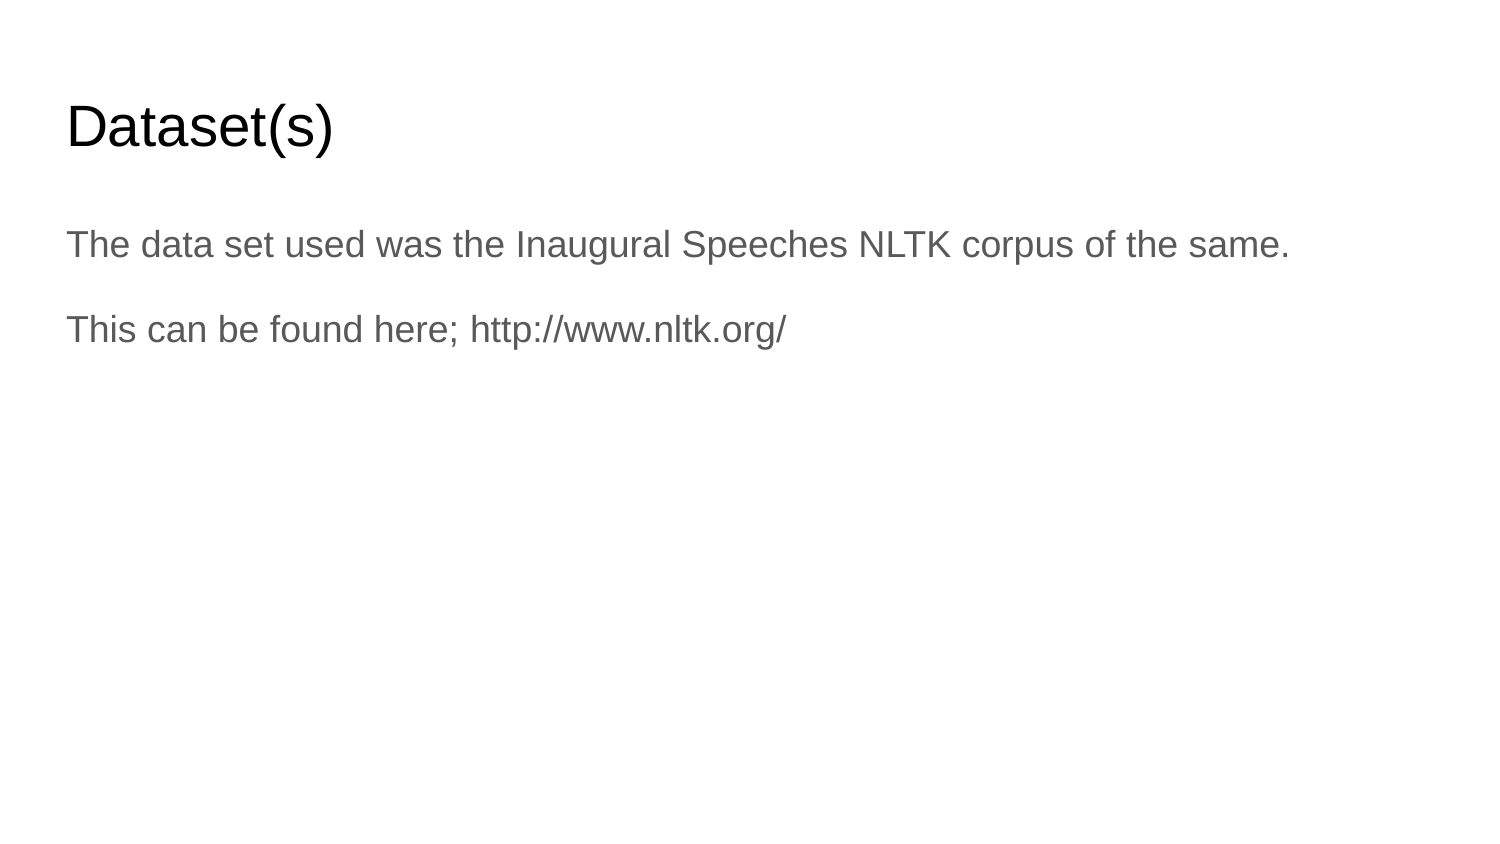

# Dataset(s)
The data set used was the Inaugural Speeches NLTK corpus of the same.
This can be found here; http://www.nltk.org/